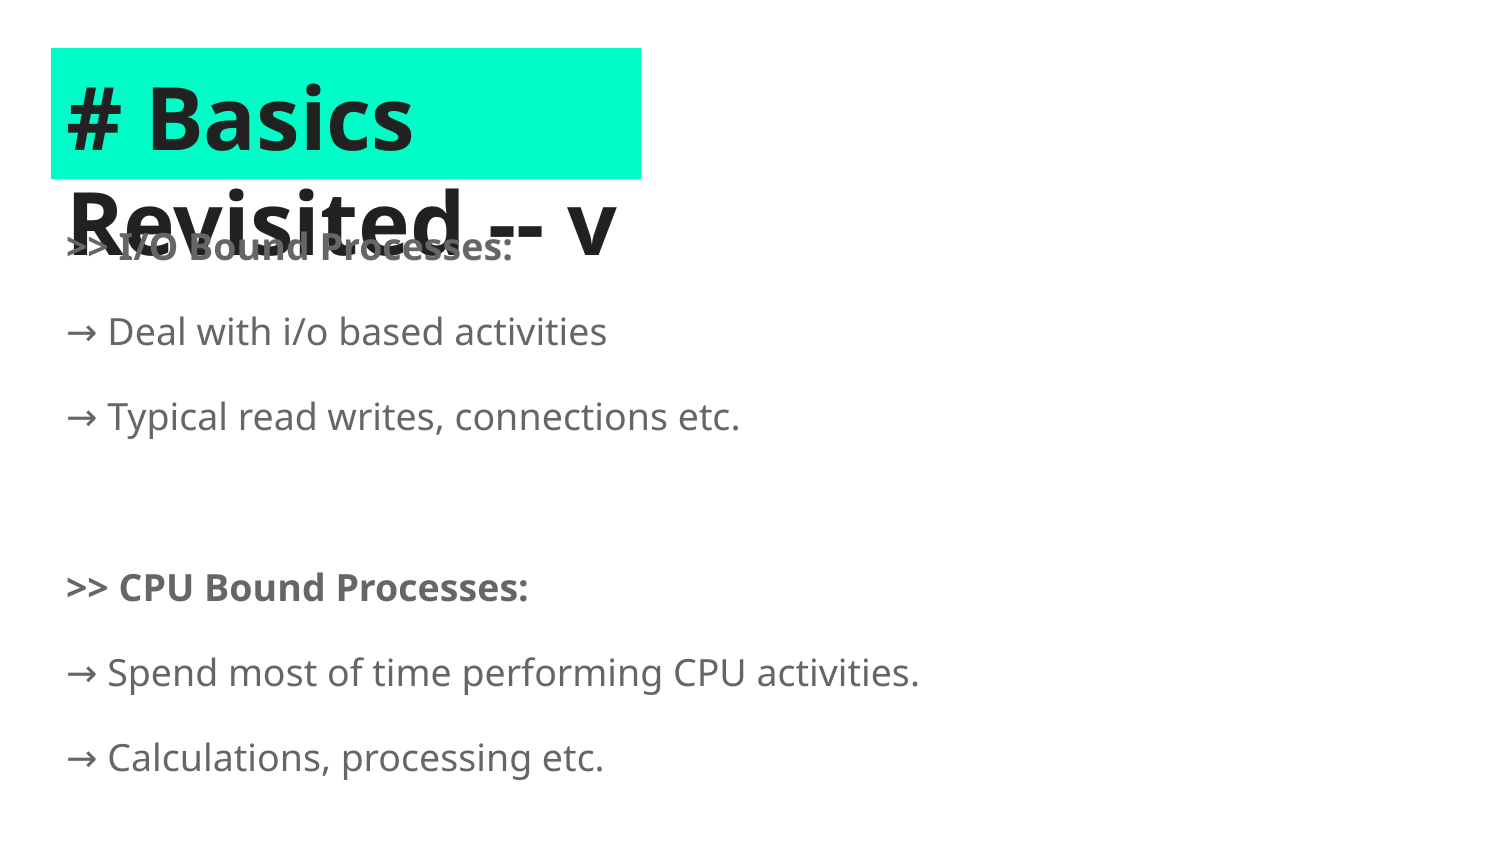

# # Basics Revisited -- v
>> I/O Bound Processes:
→ Deal with i/o based activities
→ Typical read writes, connections etc.
>> CPU Bound Processes:
→ Spend most of time performing CPU activities.
→ Calculations, processing etc.